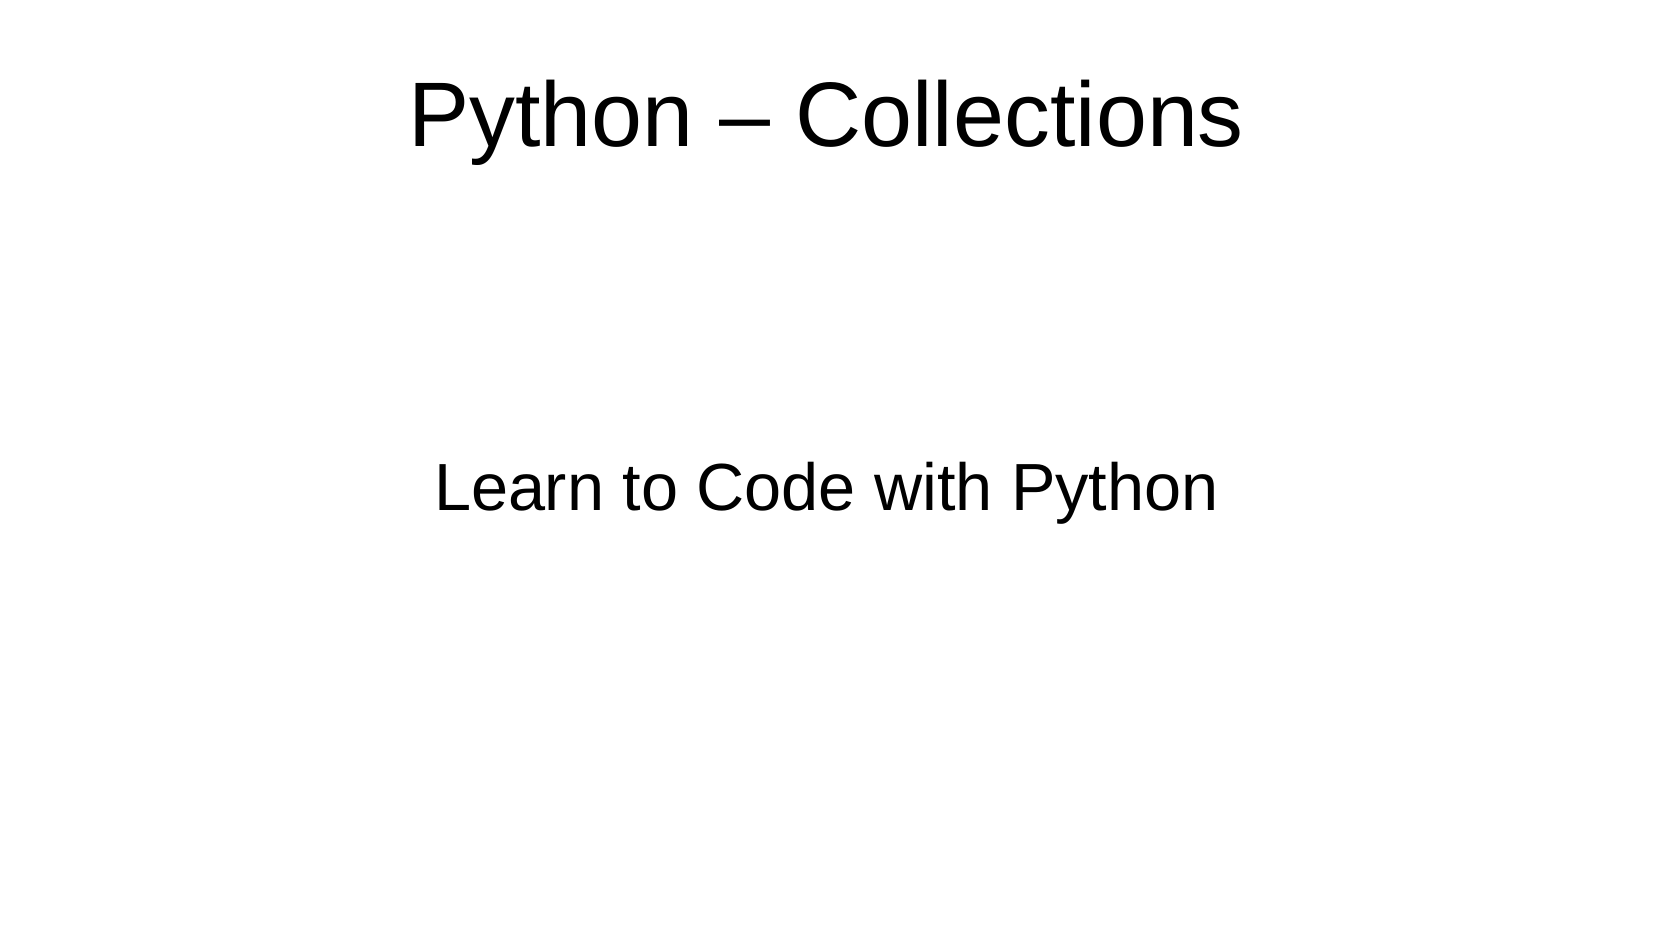

# Python – Collections
Learn to Code with Python